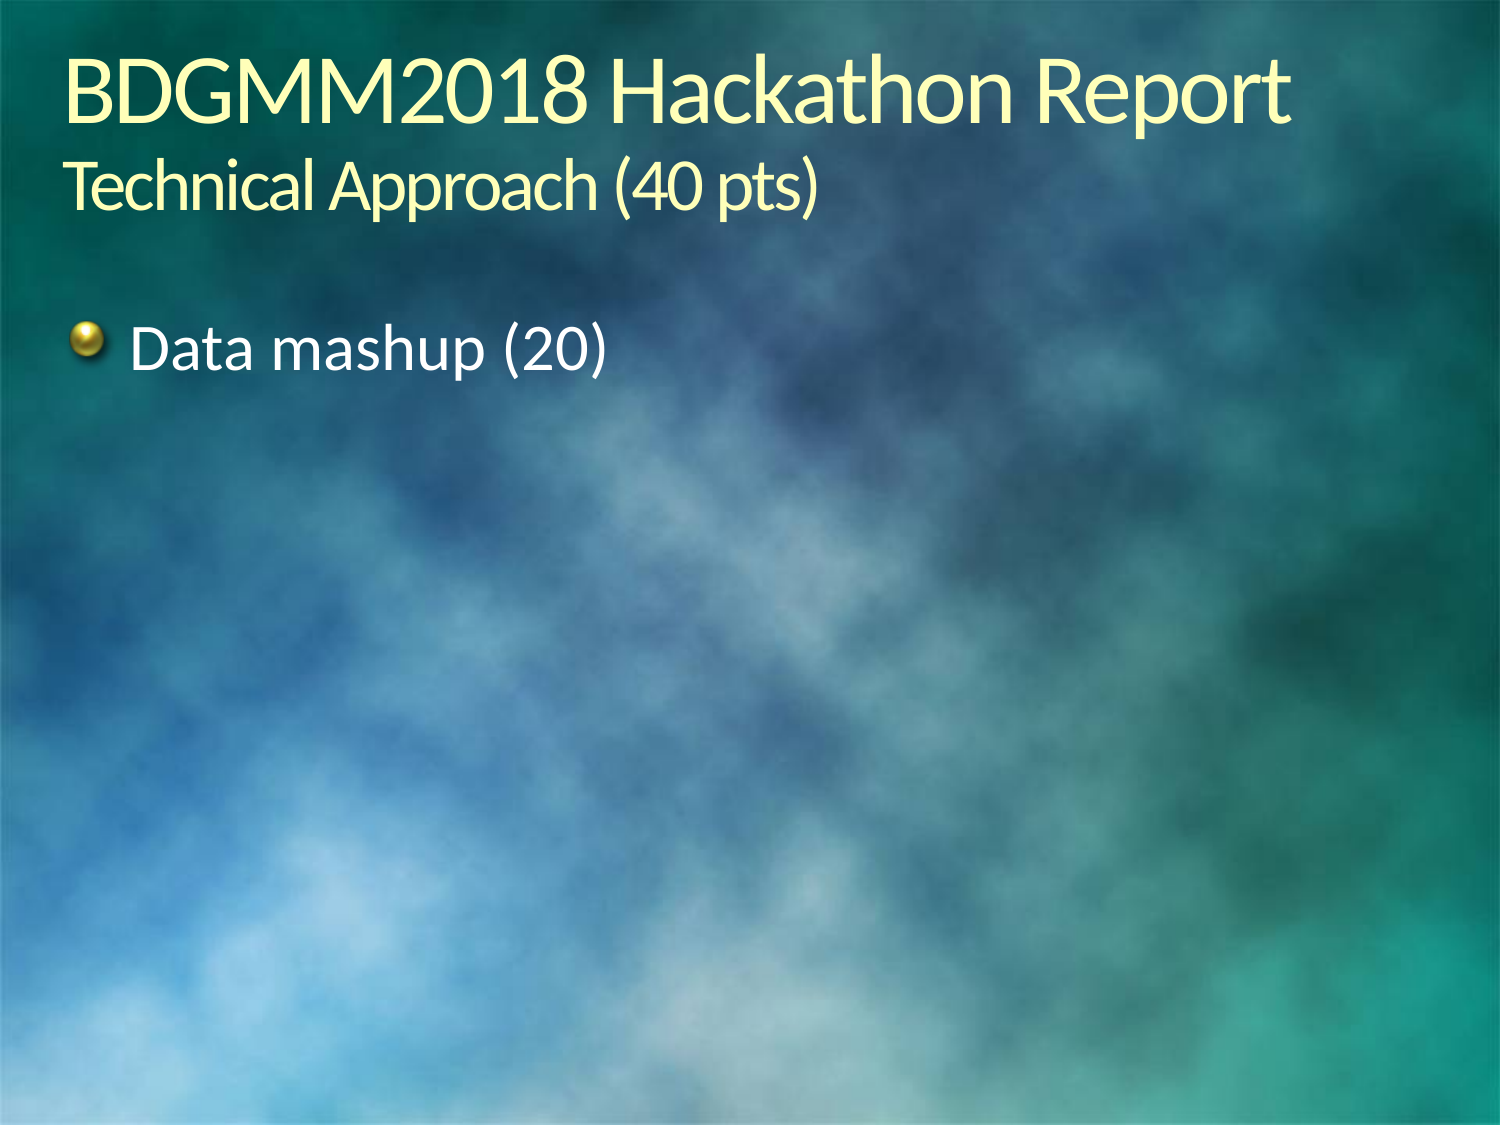

# BDGMM2018 Hackathon Report Technical Approach (40 pts)
Data mashup (20)